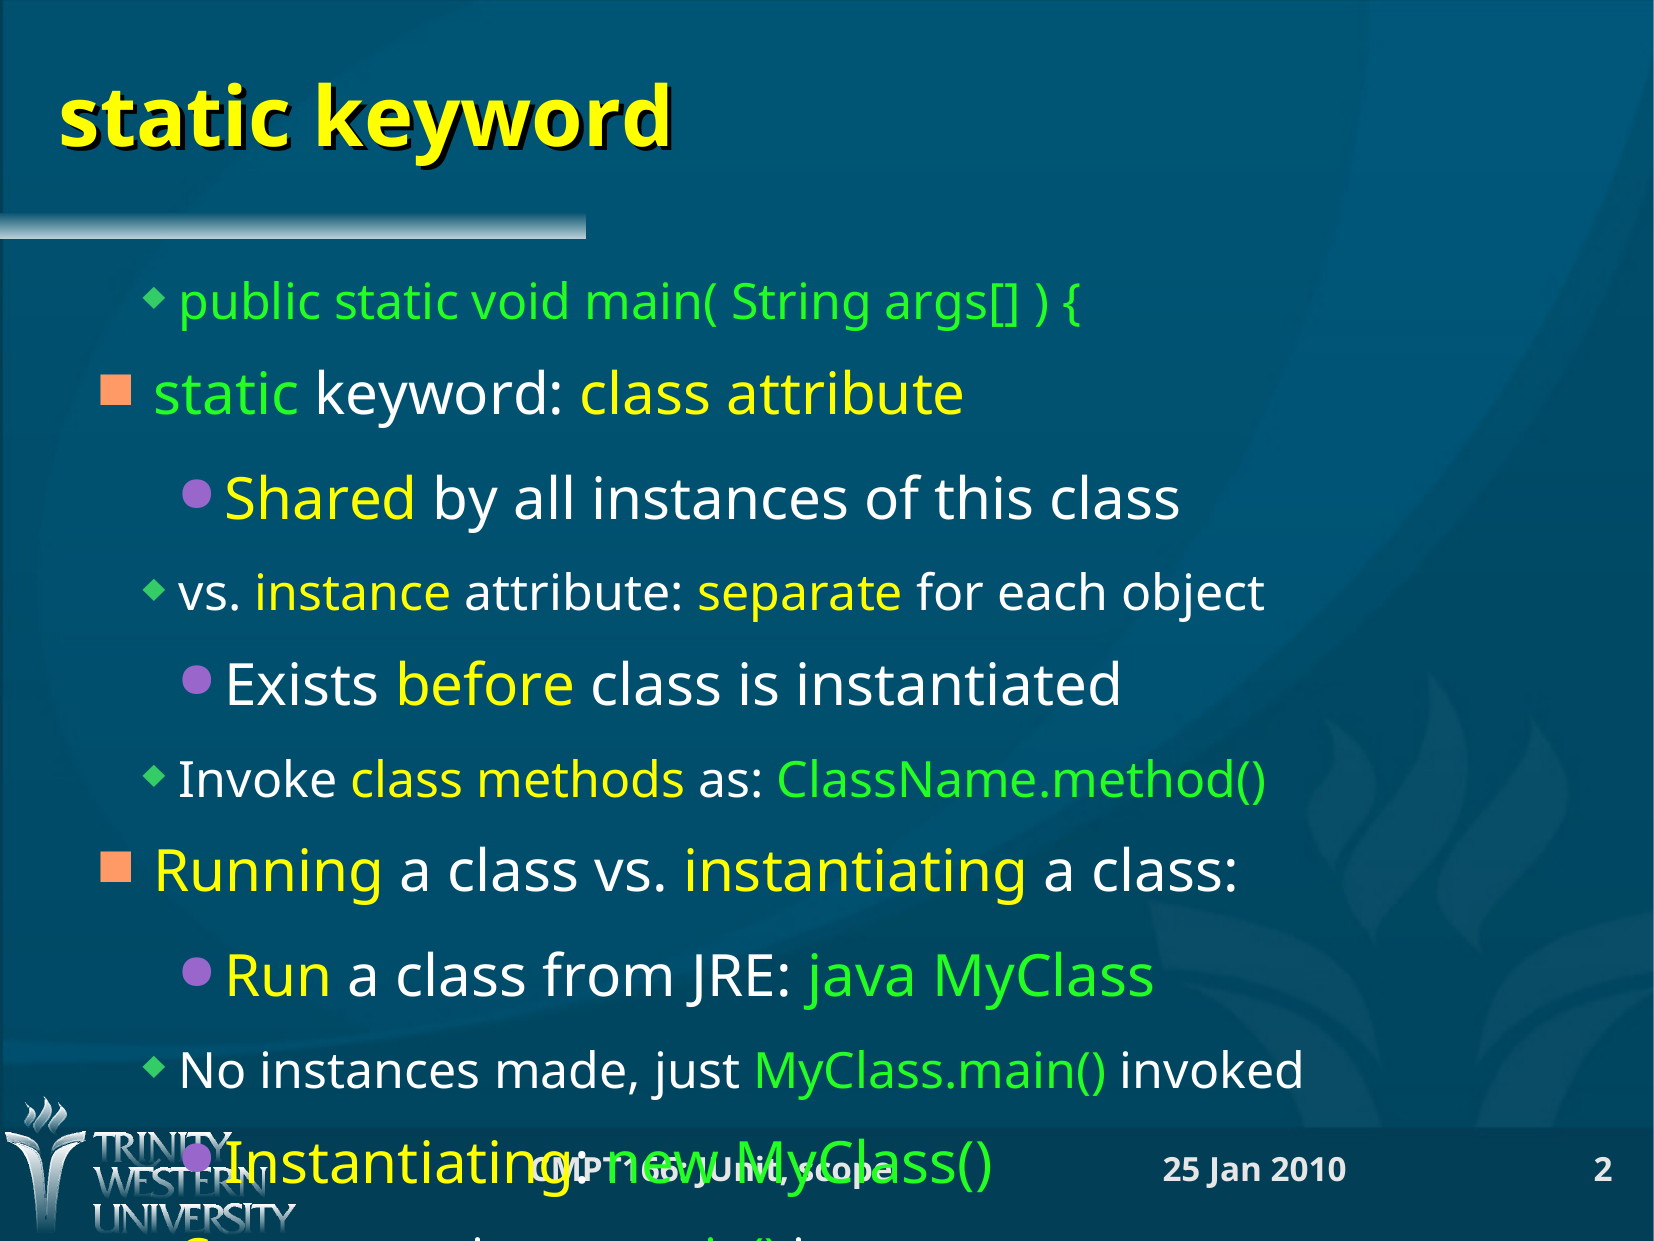

# static keyword
public static void main( String args[] ) {
static keyword: class attribute
Shared by all instances of this class
vs. instance attribute: separate for each object
Exists before class is instantiated
Invoke class methods as: ClassName.method()
Running a class vs. instantiating a class:
Run a class from JRE: java MyClass
No instances made, just MyClass.main() invoked
Instantiating: new MyClass()
Constructor is run, main() is not run
CMPT166: JUnit, scope
25 Jan 2010
2